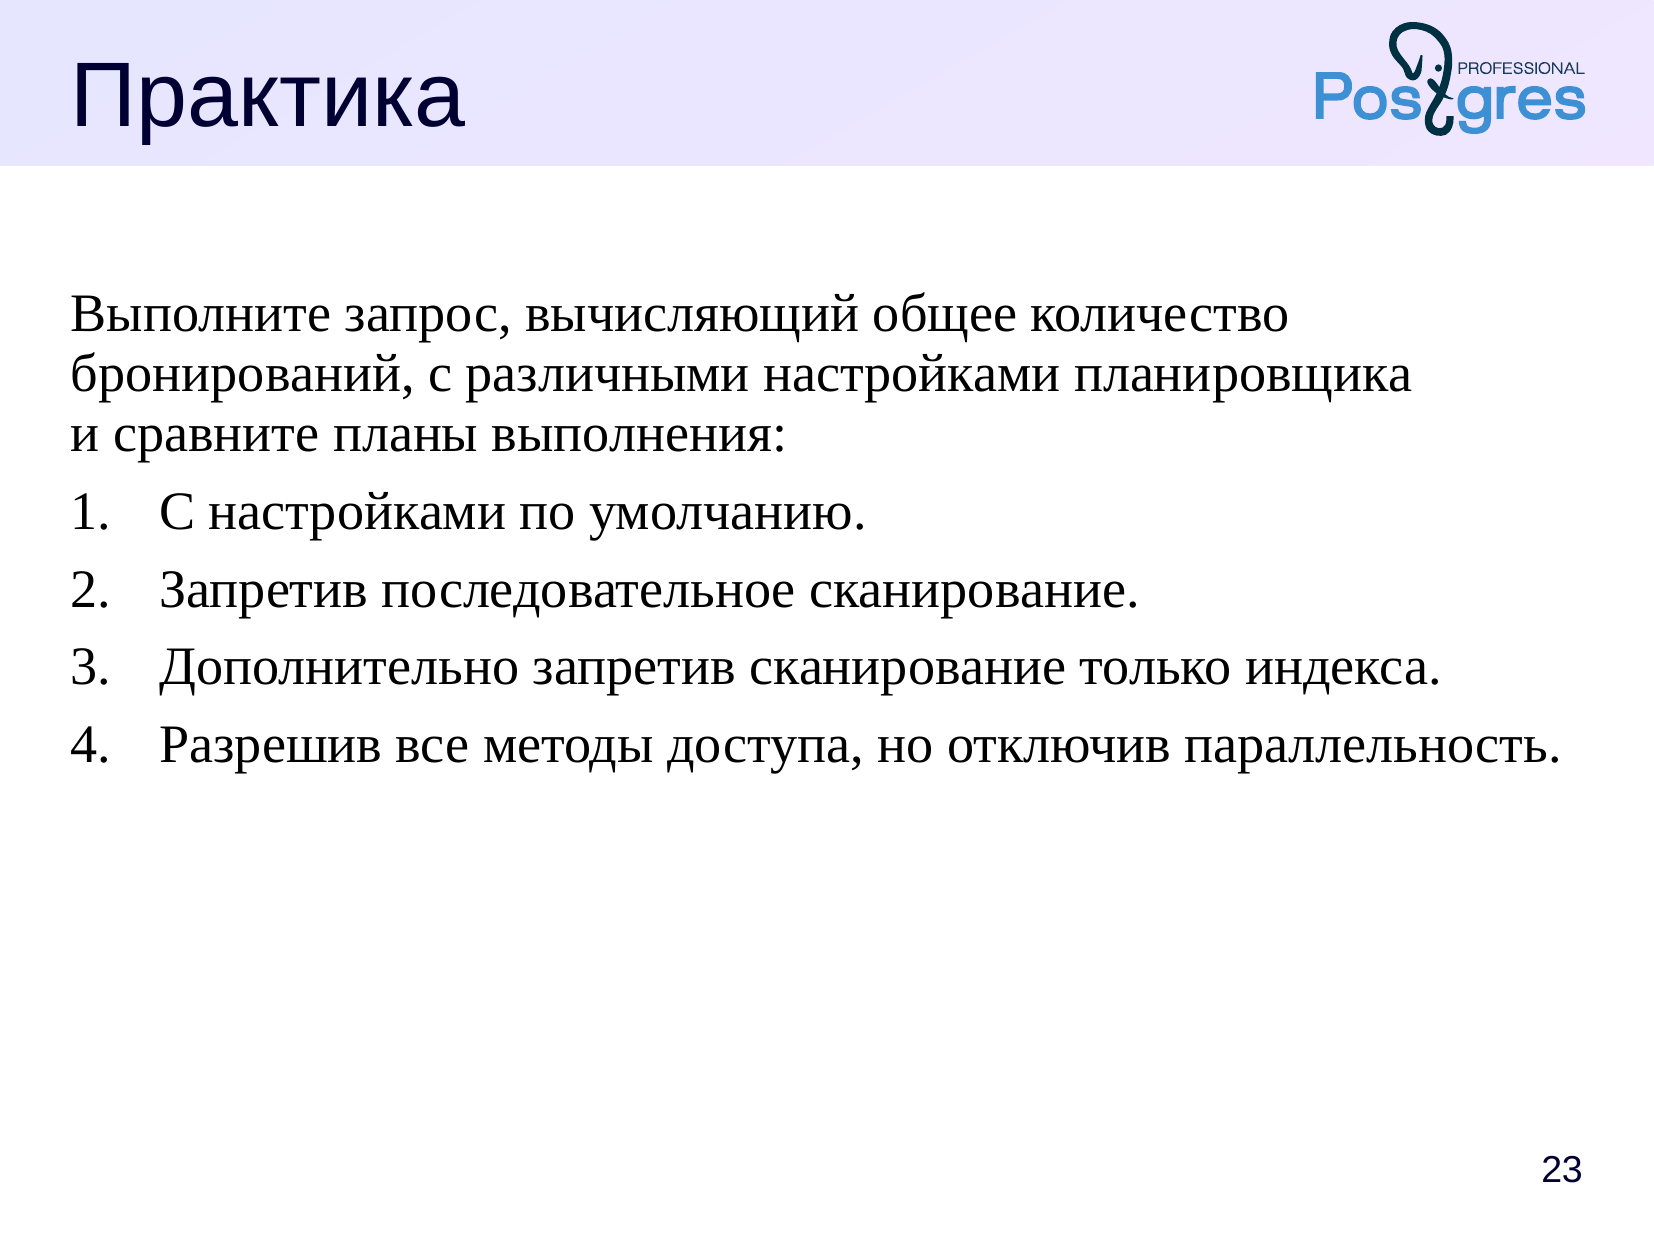

# Практика
Выполните запрос, вычисляющий общее количество бронирований, с различными настройками планировщика
и сравните планы выполнения:
С настройками по умолчанию.
Запретив последовательное сканирование.
Дополнительно запретив сканирование только индекса.
Разрешив все методы доступа, но отключив параллельность.